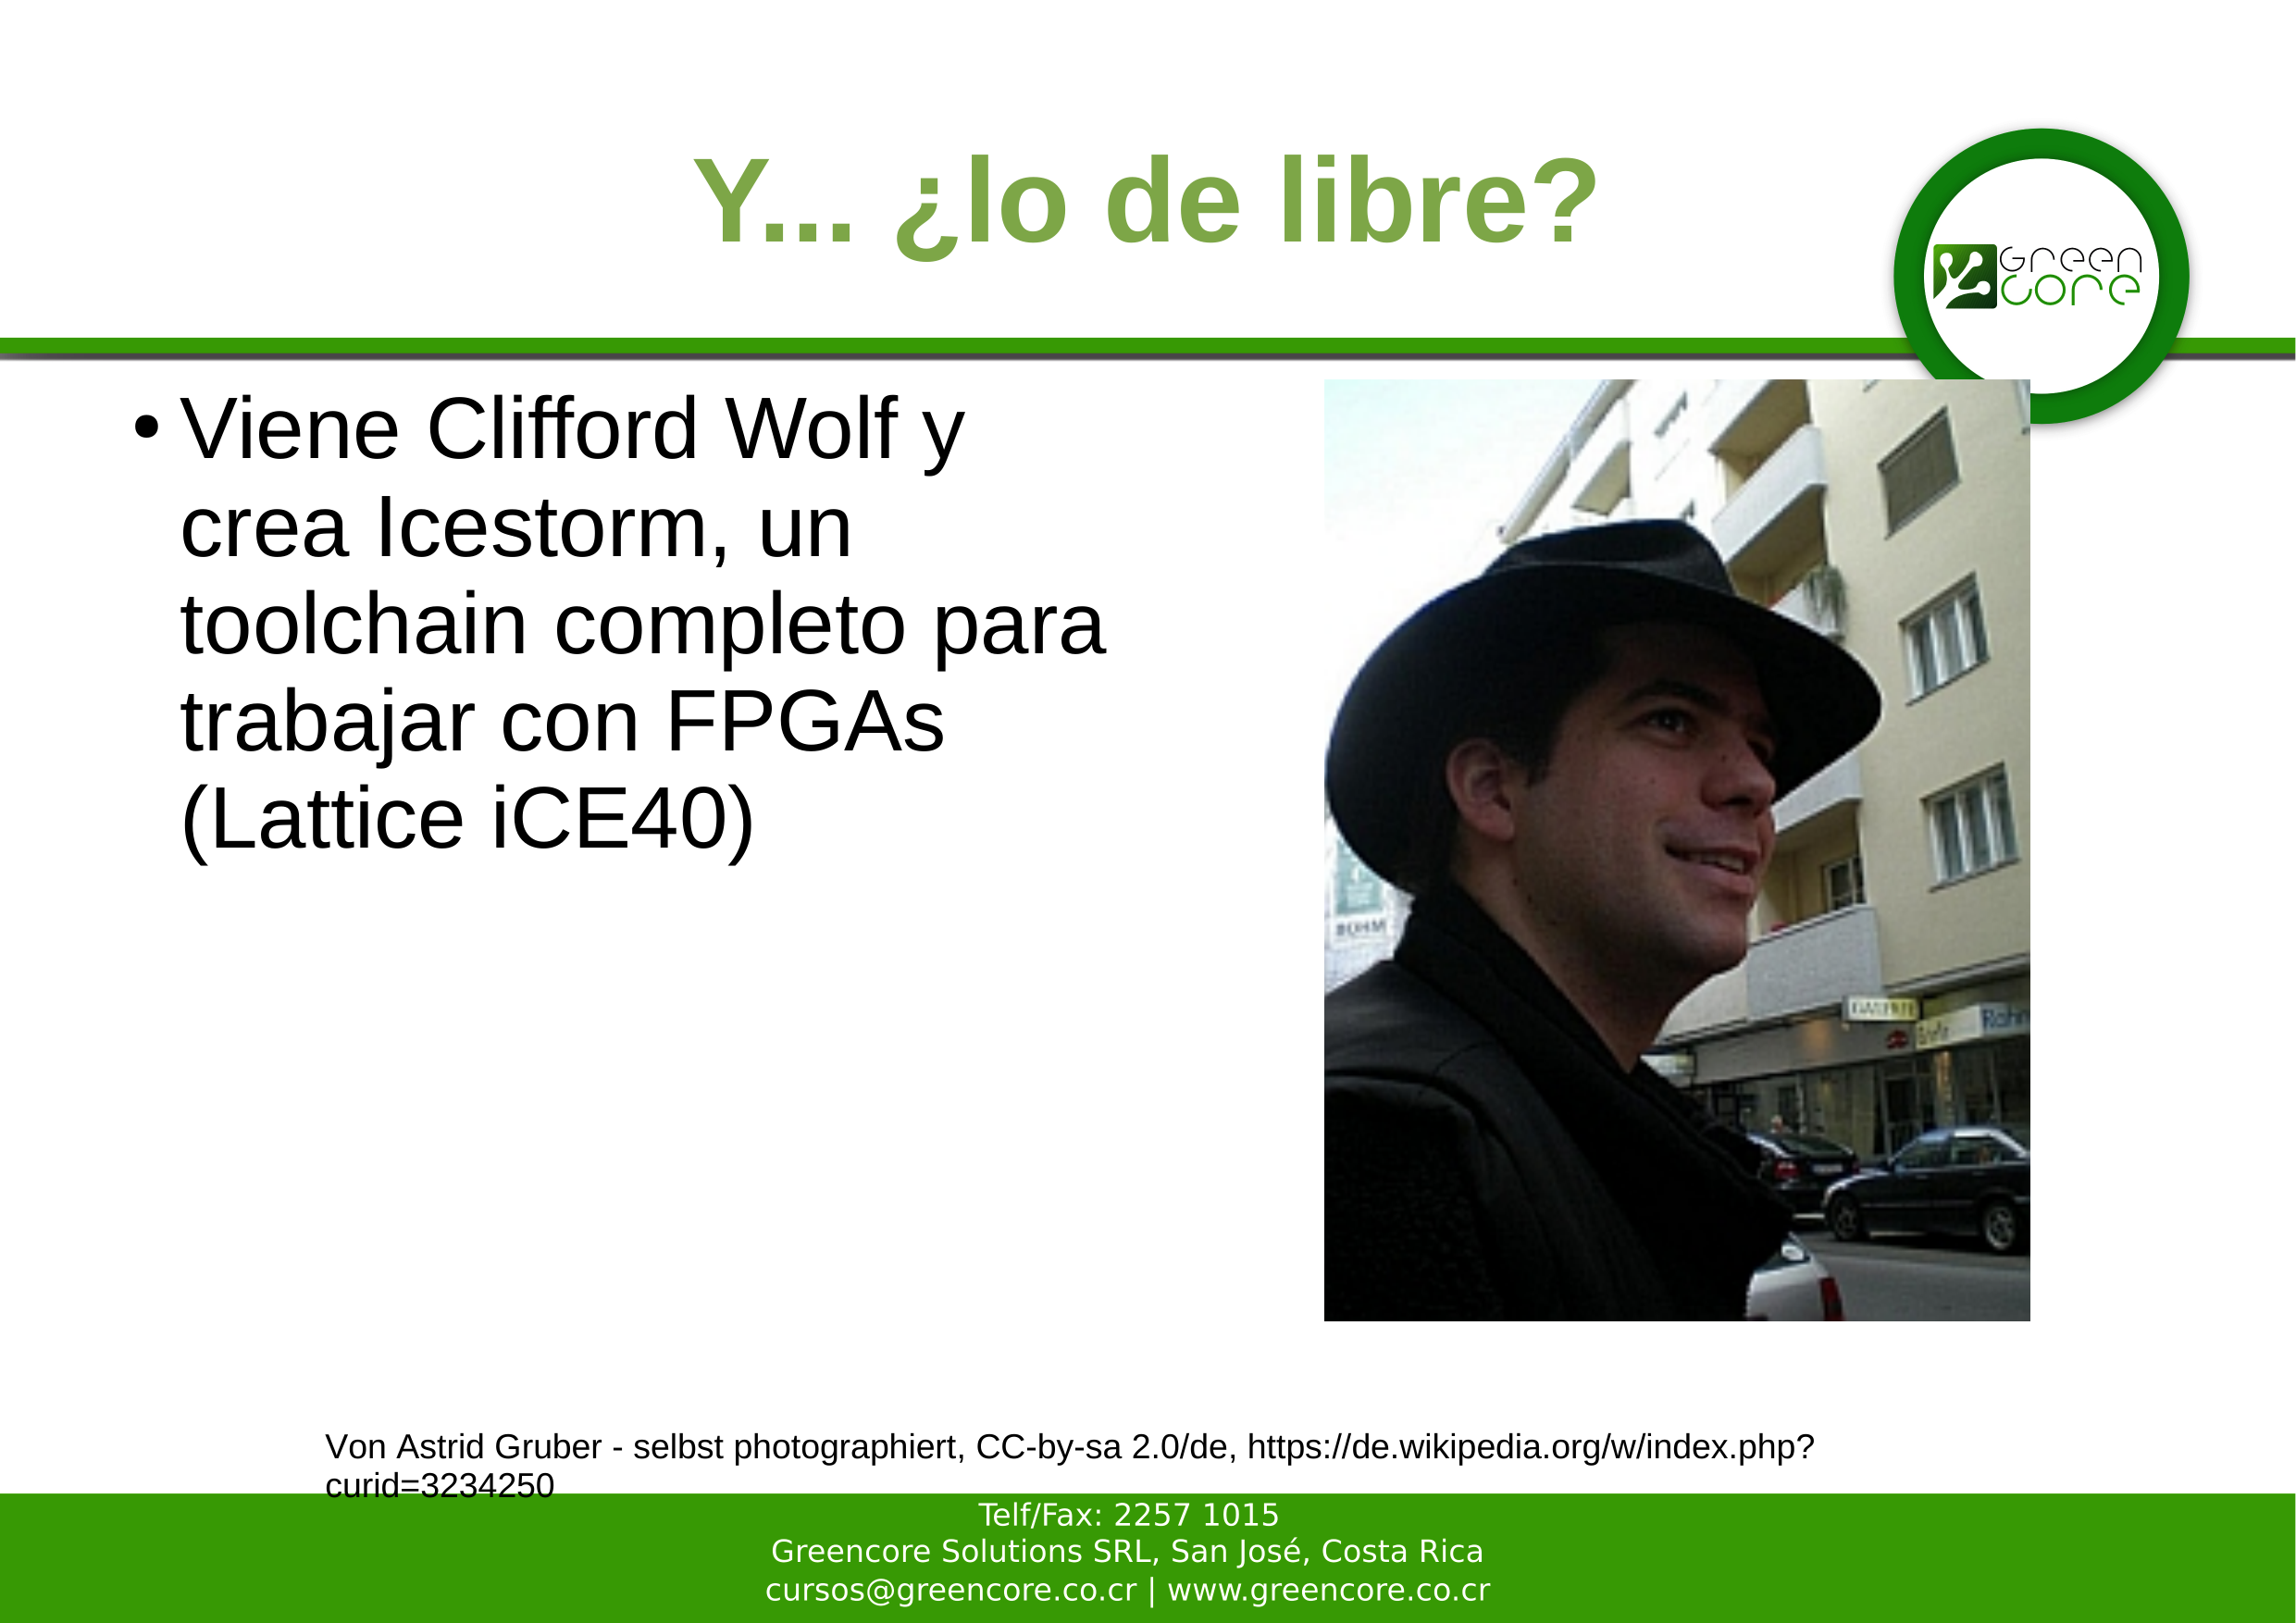

# Y... ¿lo de libre?
Viene Clifford Wolf y crea Icestorm, un toolchain completo para trabajar con FPGAs (Lattice iCE40)
Von Astrid Gruber - selbst photographiert, CC-by-sa 2.0/de, https://de.wikipedia.org/w/index.php?curid=3234250